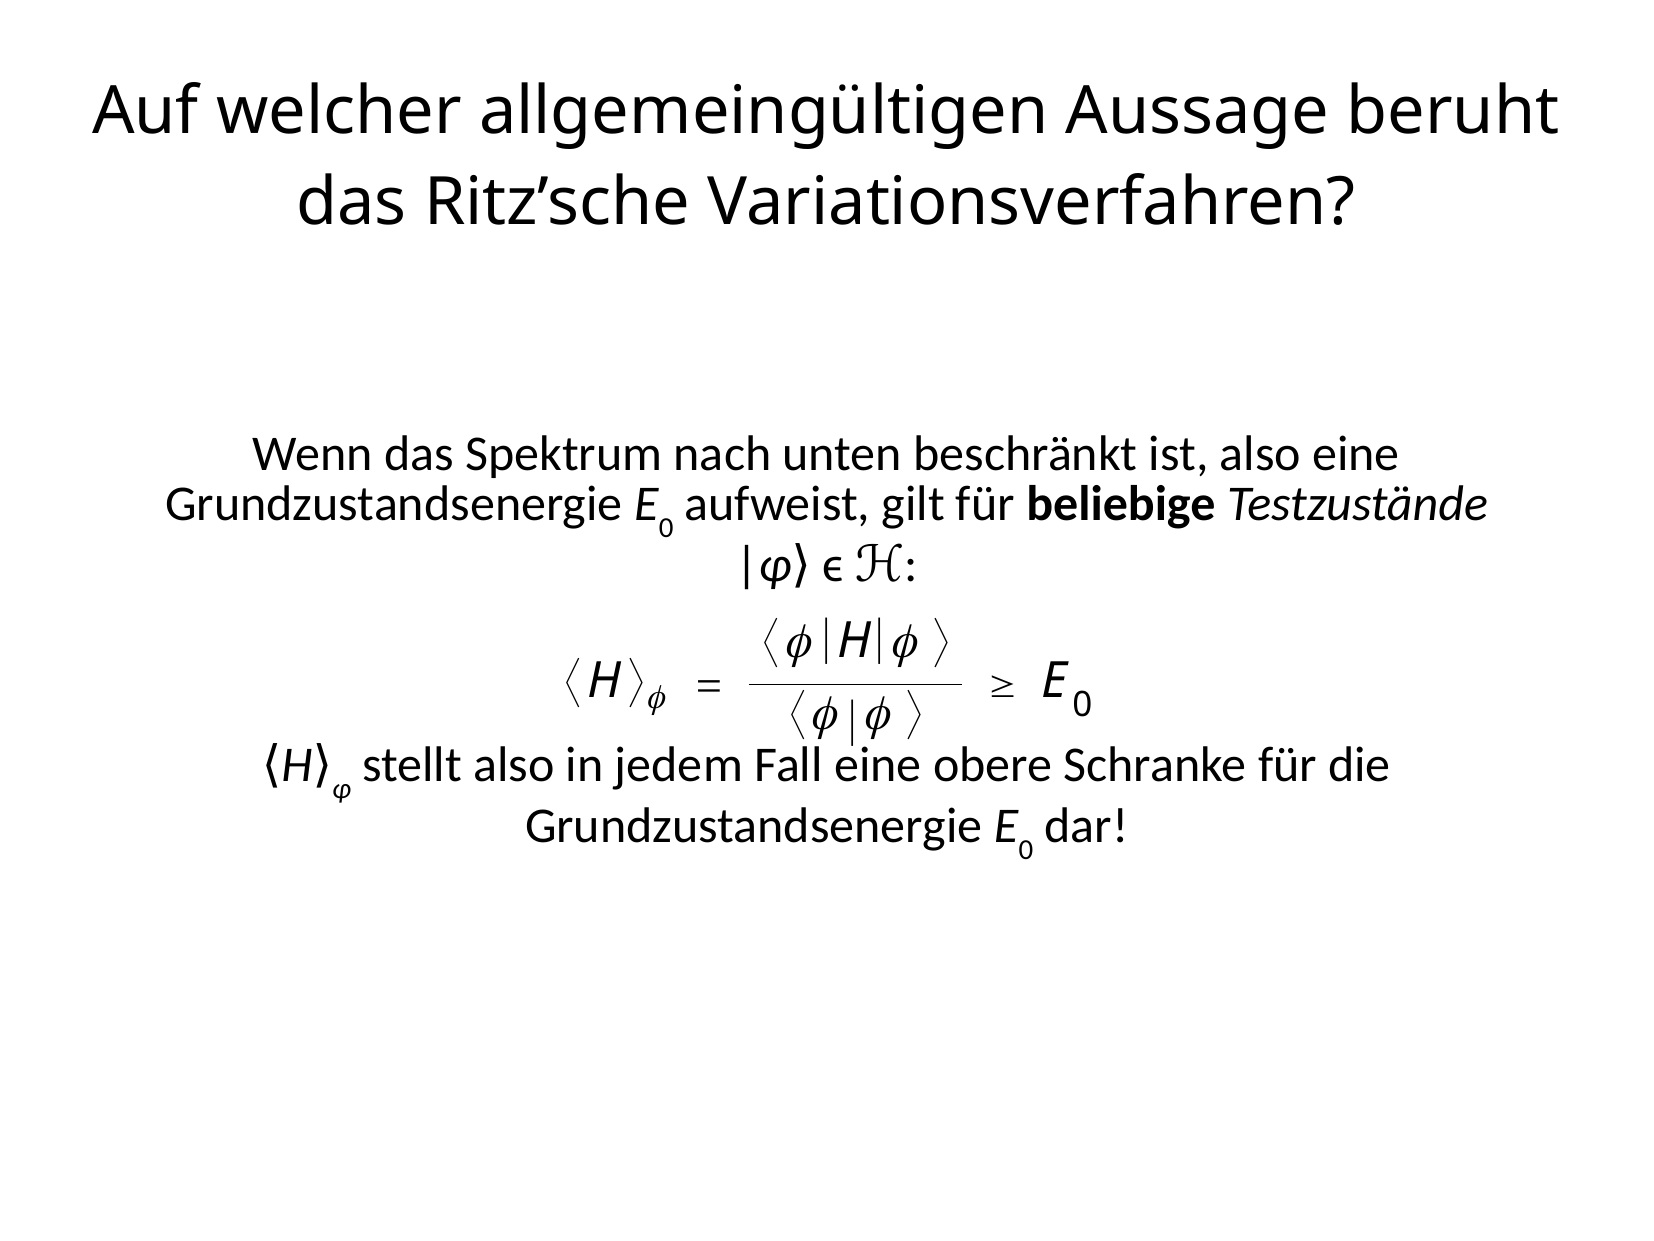

# Auf welcher allgemeingültigen Aussage beruht das Ritz’sche Variationsverfahren?
Wenn das Spektrum nach unten beschränkt ist, also eine Grundzustandsenergie E0 aufweist, gilt für beliebige Testzustände
|φ⟩ ϵ ℋ:
⟨H⟩φ stellt also in jedem Fall eine obere Schranke für die Grundzustandsenergie E0 dar!